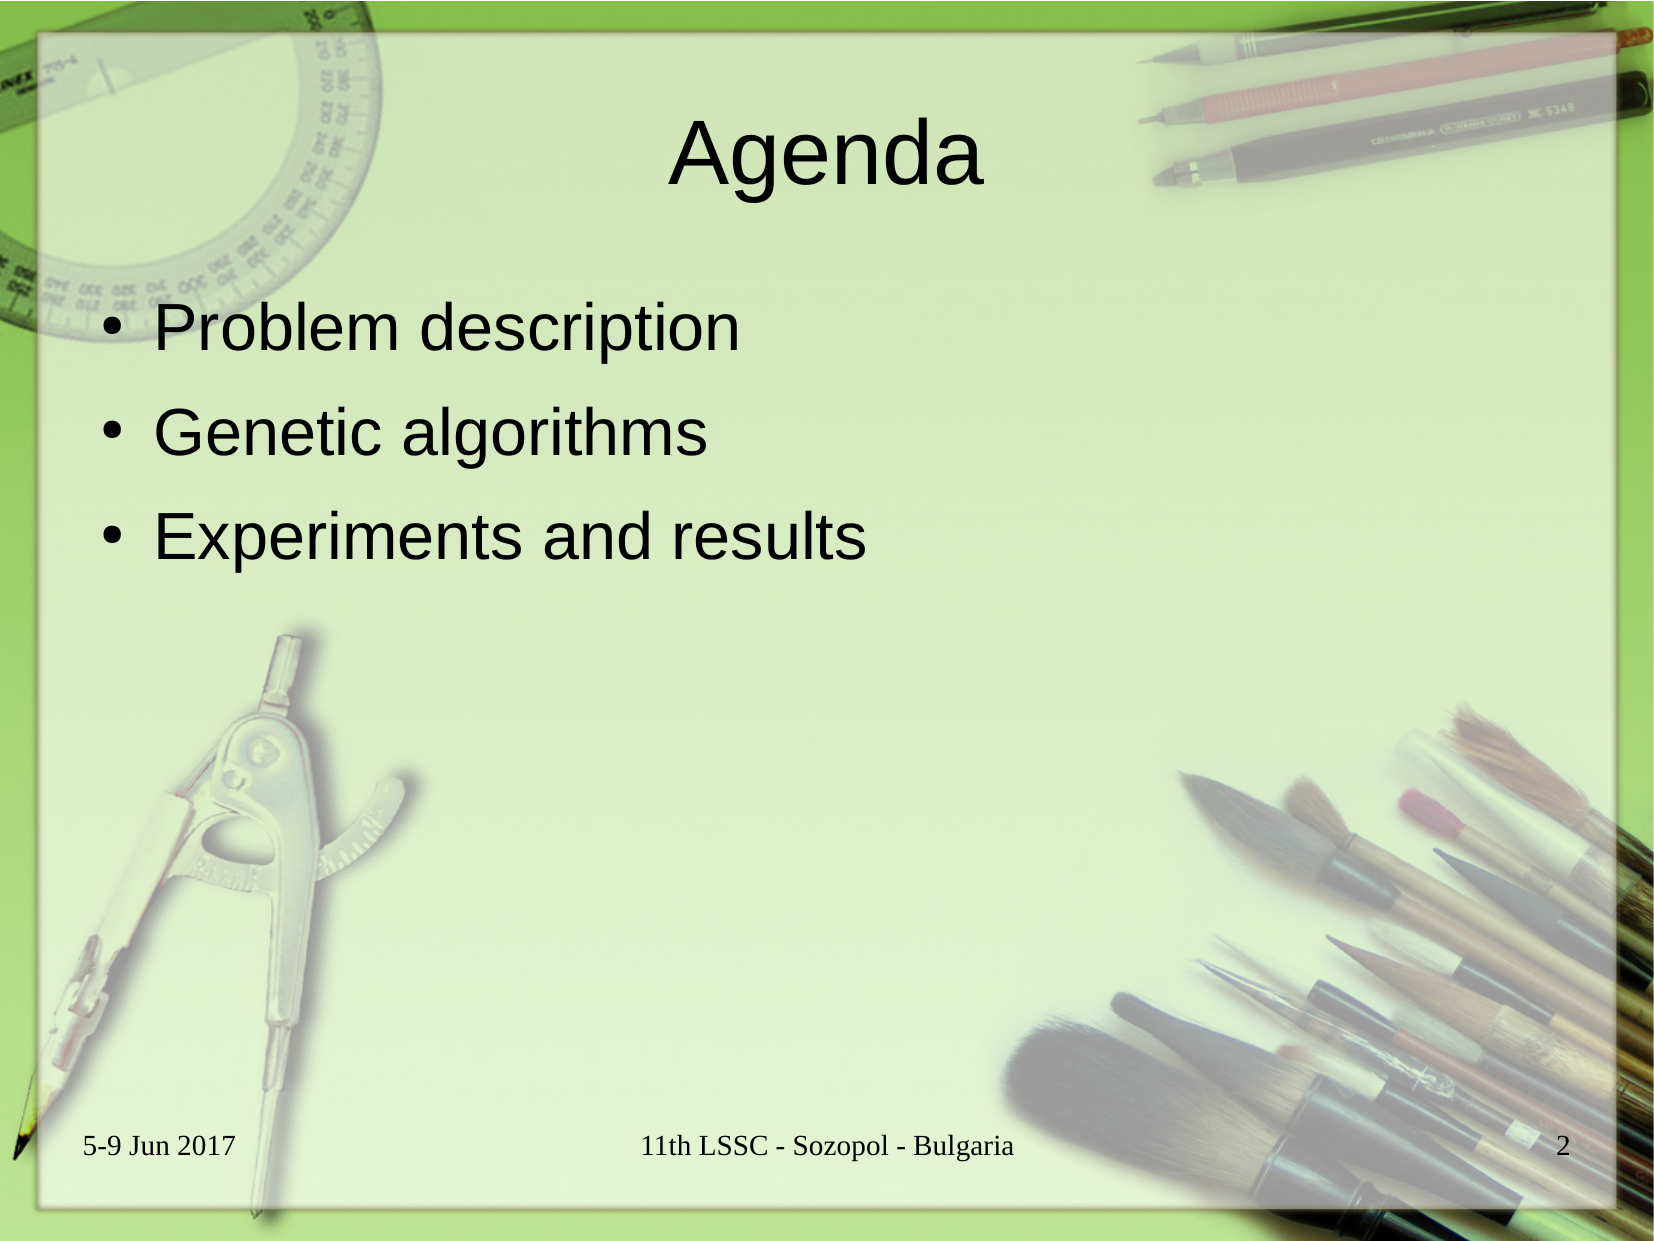

# Agenda
Problem description
Genetic algorithms
Experiments and results
5-9 Jun 2017
11th LSSC - Sozopol - Bulgaria
2